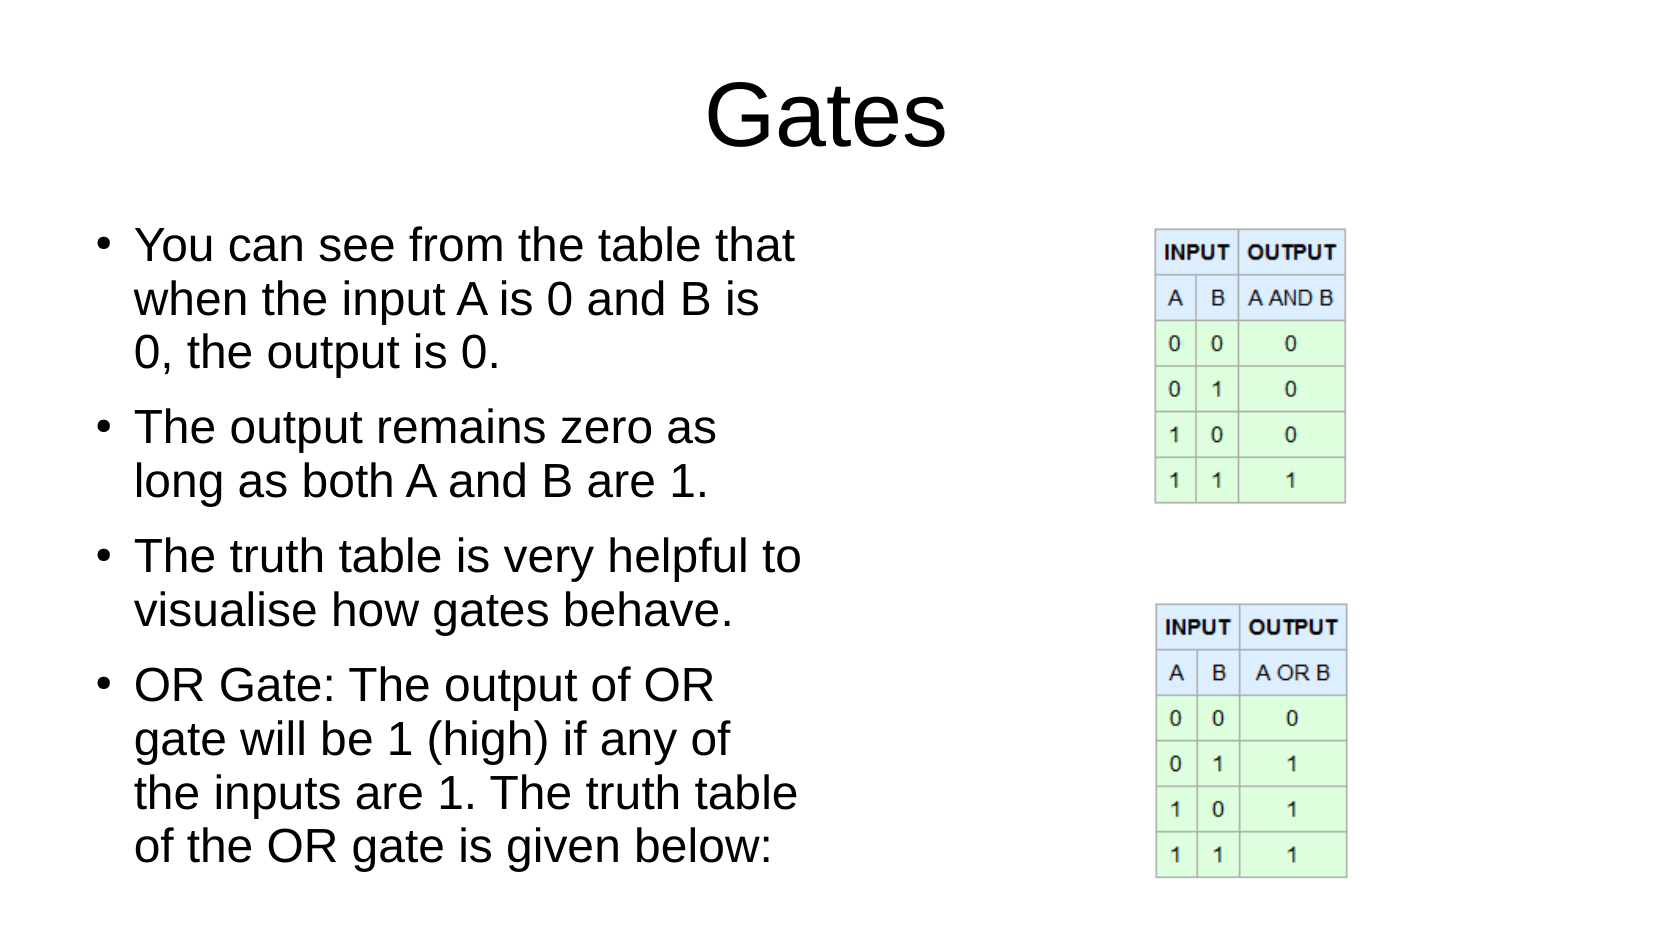

# Gates
You can see from the table that when the input A is 0 and B is 0, the output is 0.
The output remains zero as long as both A and B are 1.
The truth table is very helpful to visualise how gates behave.
OR Gate: The output of OR gate will be 1 (high) if any of the inputs are 1. The truth table of the OR gate is given below: